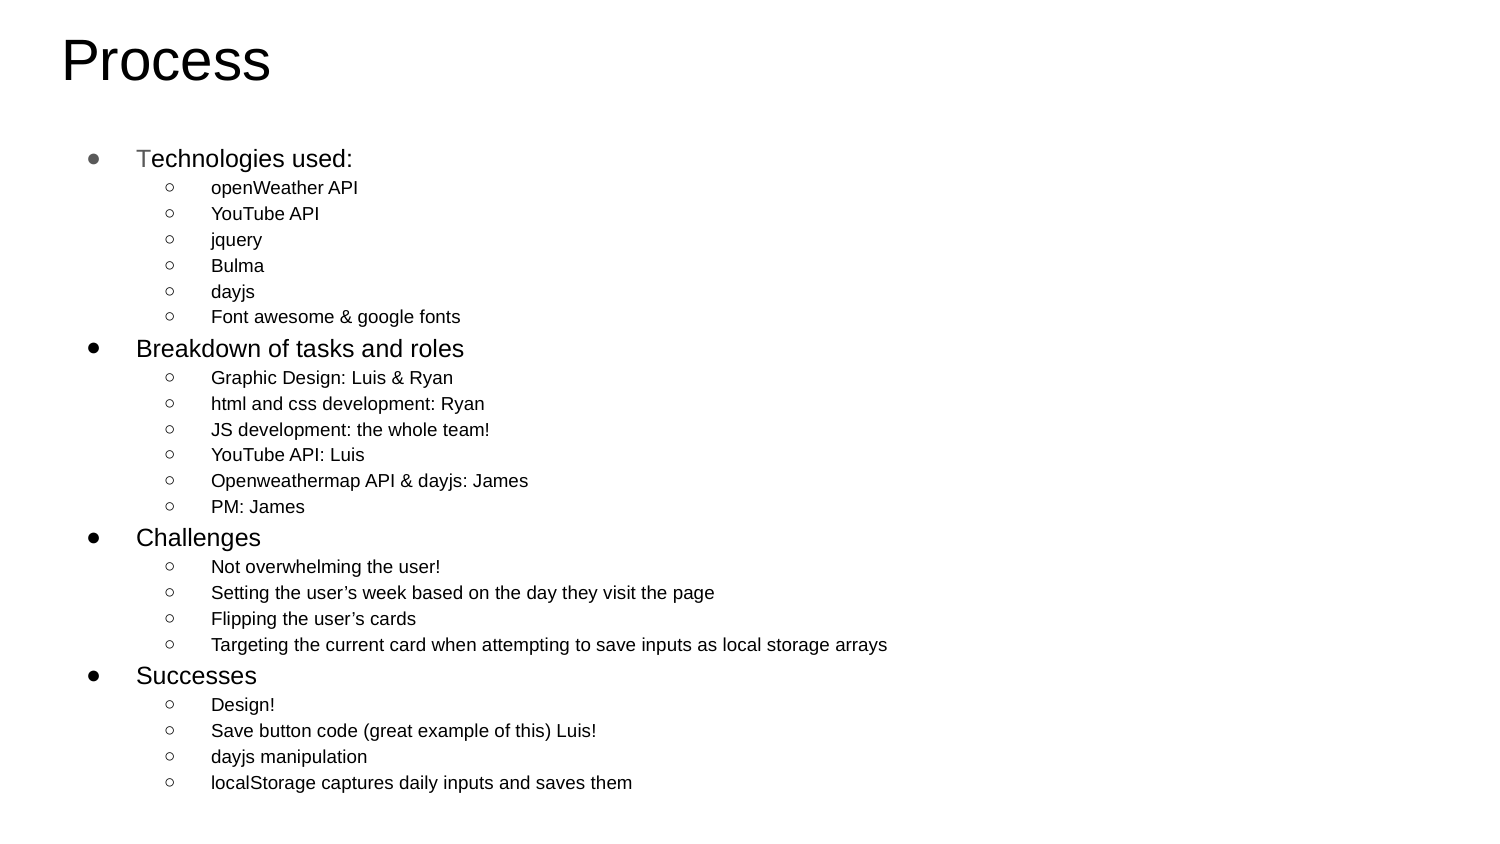

# Process
Technologies used:
openWeather API
YouTube API
jquery
Bulma
dayjs
Font awesome & google fonts
Breakdown of tasks and roles
Graphic Design: Luis & Ryan
html and css development: Ryan
JS development: the whole team!
YouTube API: Luis
Openweathermap API & dayjs: James
PM: James
Challenges
Not overwhelming the user!
Setting the user’s week based on the day they visit the page
Flipping the user’s cards
Targeting the current card when attempting to save inputs as local storage arrays
Successes
Design!
Save button code (great example of this) Luis!
dayjs manipulation
localStorage captures daily inputs and saves them